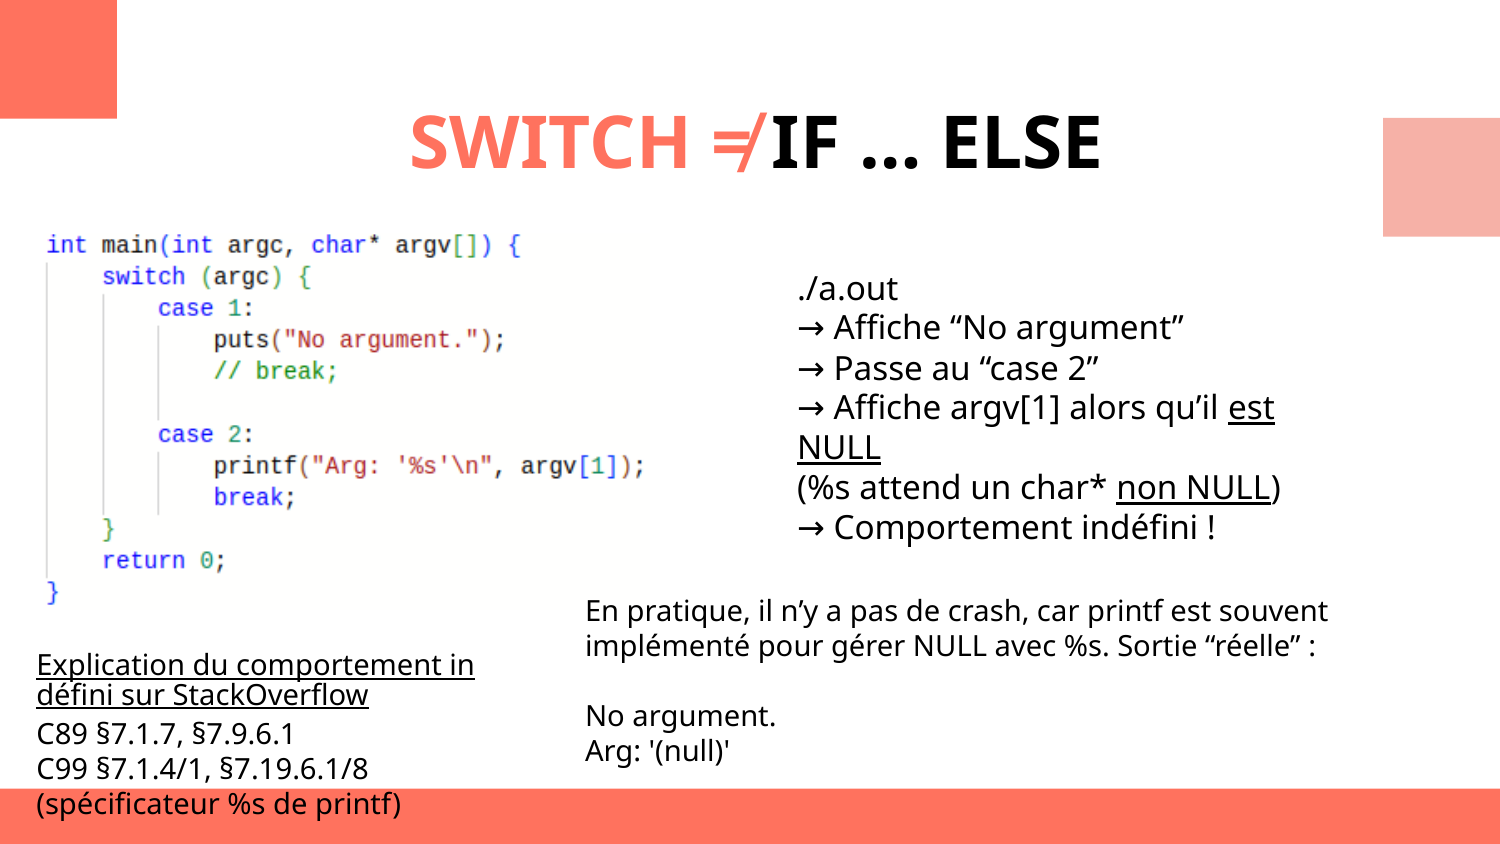

# SWITCH ≠ IF … ELSE
./a.out
→ Affiche “No argument”
→ Passe au “case 2”
→ Affiche argv[1] alors qu’il est NULL
(%s attend un char* non NULL)
→ Comportement indéfini !
En pratique, il n’y a pas de crash, car printf est souvent implémenté pour gérer NULL avec %s. Sortie “réelle” :
No argument.
Arg: '(null)'
Explication du comportement indéfini sur StackOverflow
C89 §7.1.7, §7.9.6.1
C99 §7.1.4/1, §7.19.6.1/8 (spécificateur %s de printf)